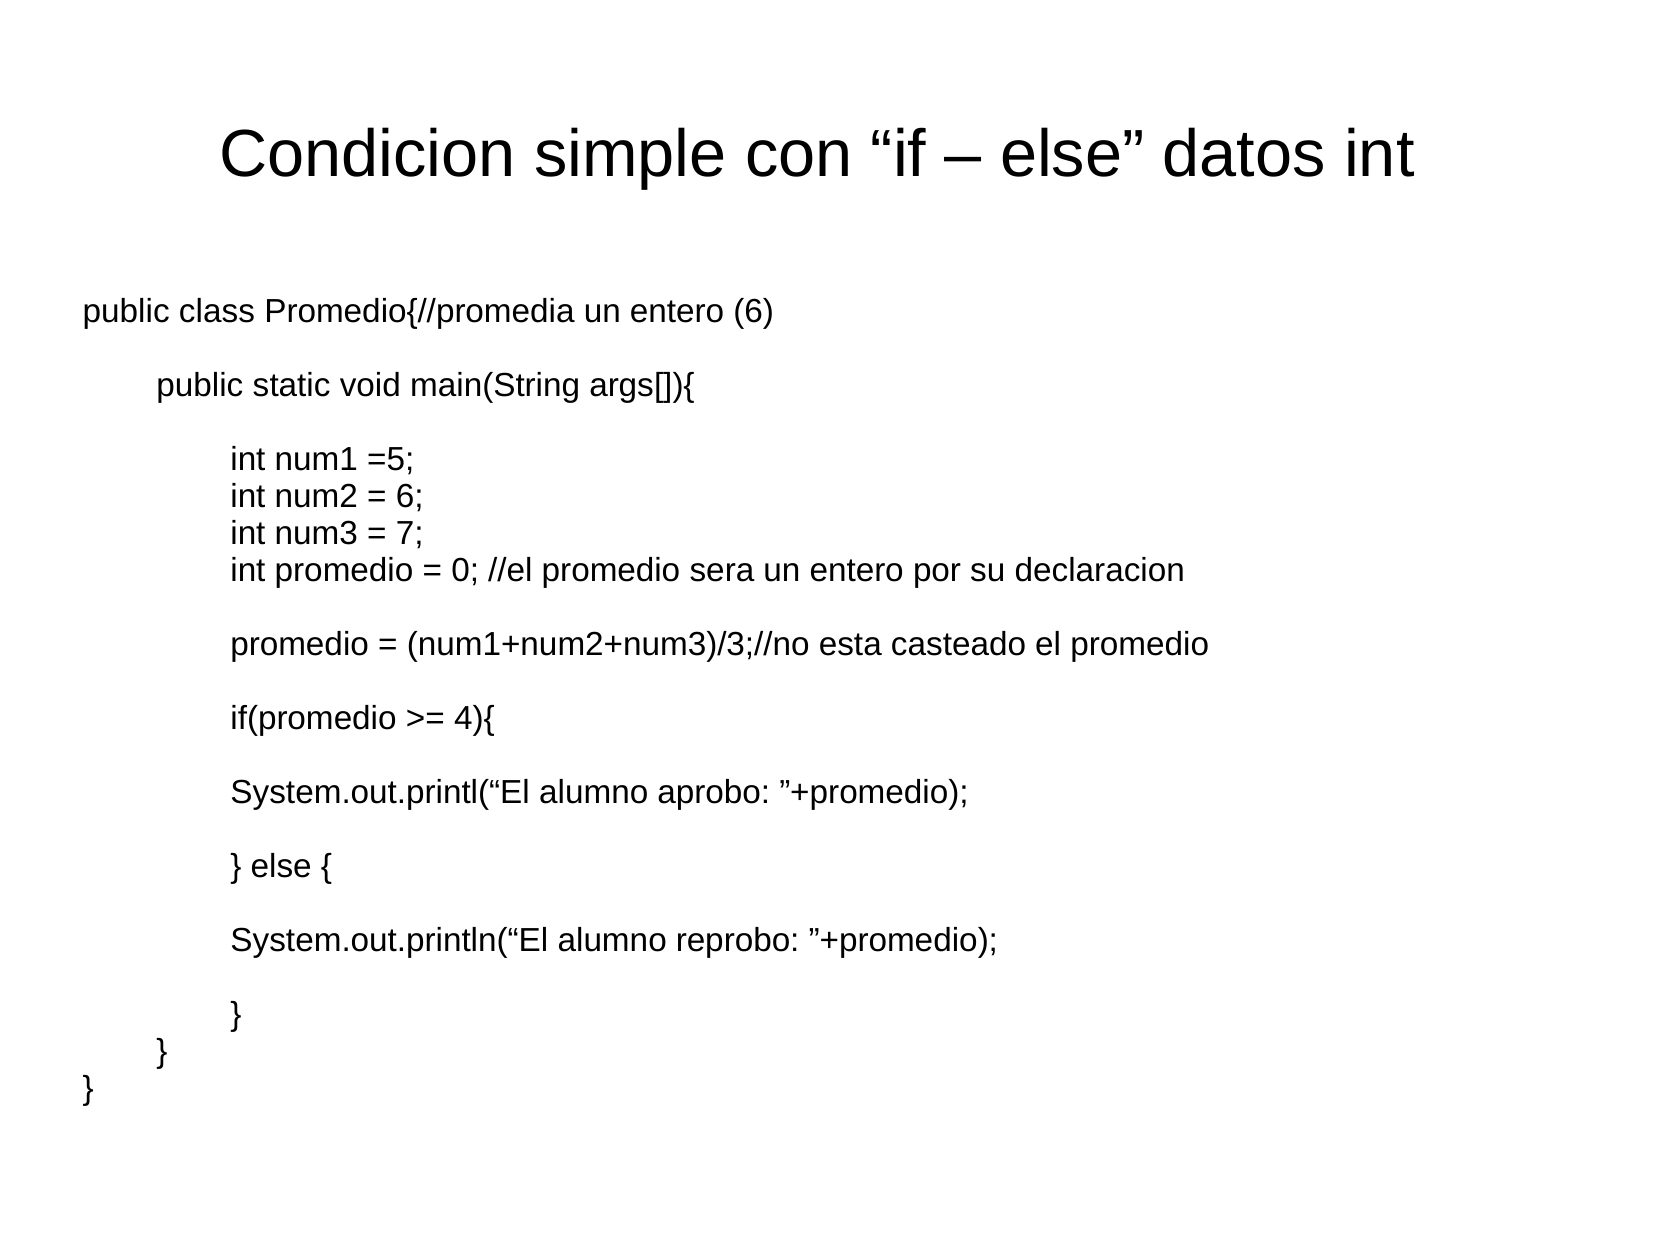

# Condicion simple con “if – else” datos int
public class Promedio{//promedia un entero (6)
	public static void main(String args[]){
		int num1 =5;
		int num2 = 6;
		int num3 = 7;
		int promedio = 0; //el promedio sera un entero por su declaracion
		promedio = (num1+num2+num3)/3;//no esta casteado el promedio
		if(promedio >= 4){
		System.out.printl(“El alumno aprobo: ”+promedio);
		} else {
		System.out.println(“El alumno reprobo: ”+promedio);
		}
	}
}